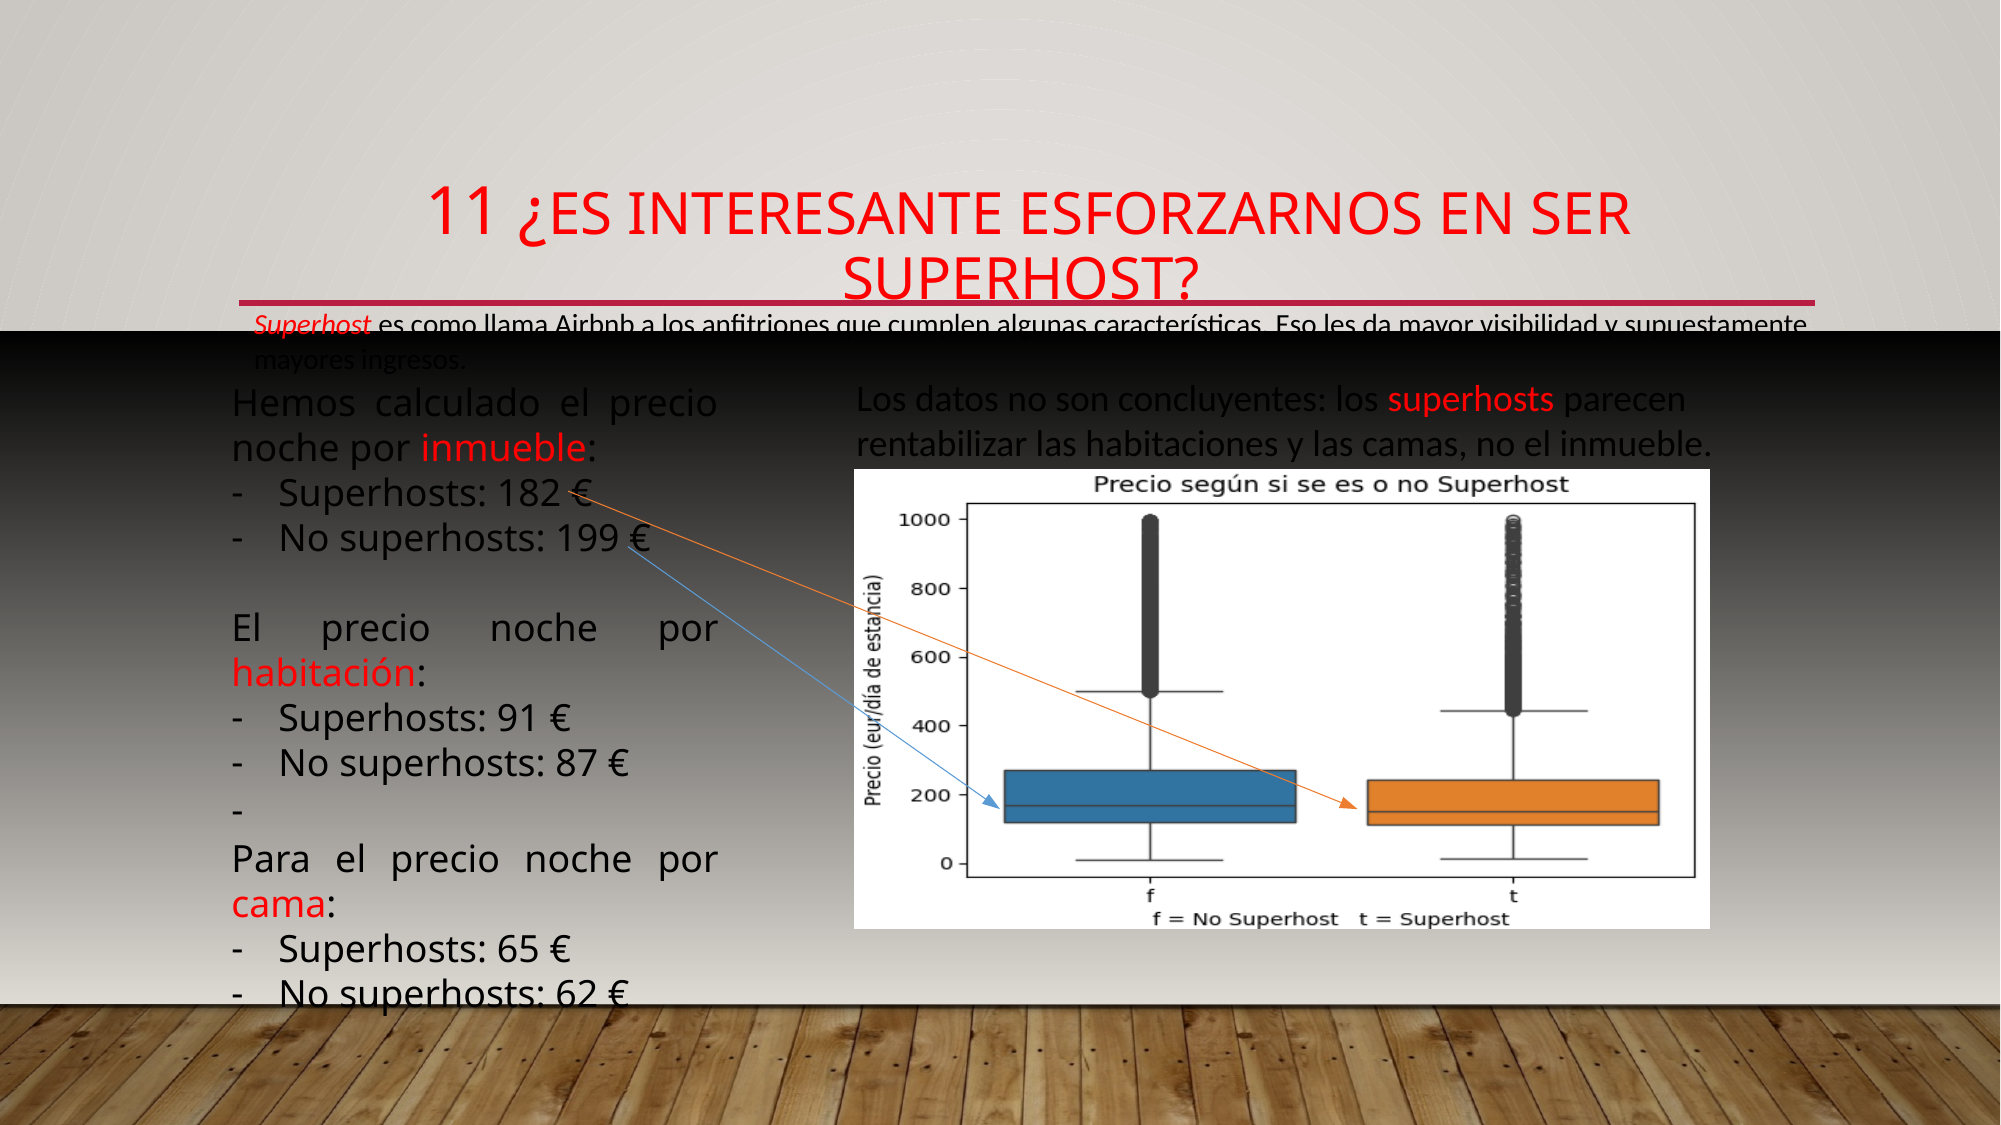

# 11 ¿es interesante esforzarnos en ser superhost?
Superhost es como llama Airbnb a los anfitriones que cumplen algunas características. Eso les da mayor visibilidad y supuestamente mayores ingresos.
Los datos no son concluyentes: los superhosts parecen rentabilizar las habitaciones y las camas, no el inmueble.
Hemos calculado el precio noche por inmueble:
Superhosts: 182 €
No superhosts: 199 €
El precio noche por habitación:
Superhosts: 91 €
No superhosts: 87 €
Para el precio noche por cama:
Superhosts: 65 €
No superhosts: 62 €